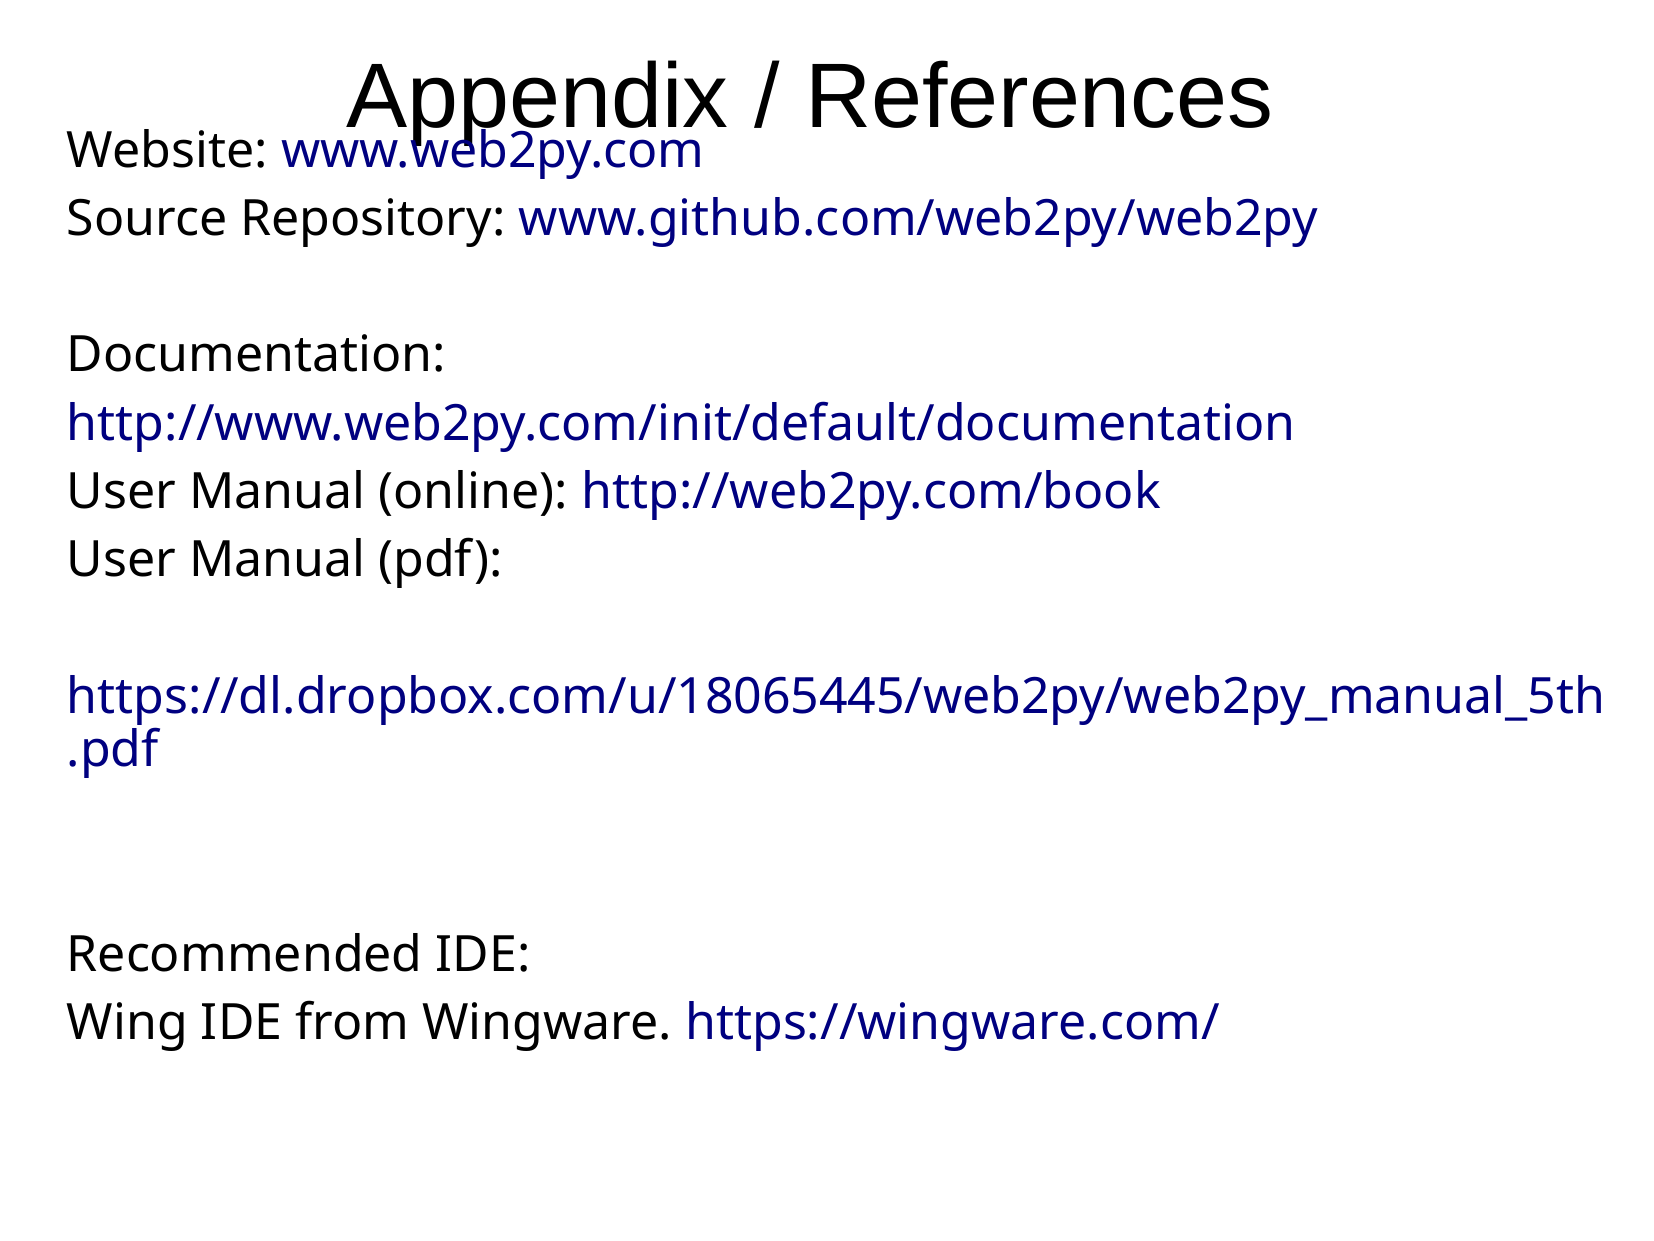

Website: www.web2py.com
Source Repository: www.github.com/web2py/web2py
Documentation: http://www.web2py.com/init/default/documentation
User Manual (online): http://web2py.com/book
User Manual (pdf):
 https://dl.dropbox.com/u/18065445/web2py/web2py_manual_5th.pdf
Recommended IDE:
Wing IDE from Wingware. https://wingware.com/
# Appendix / References